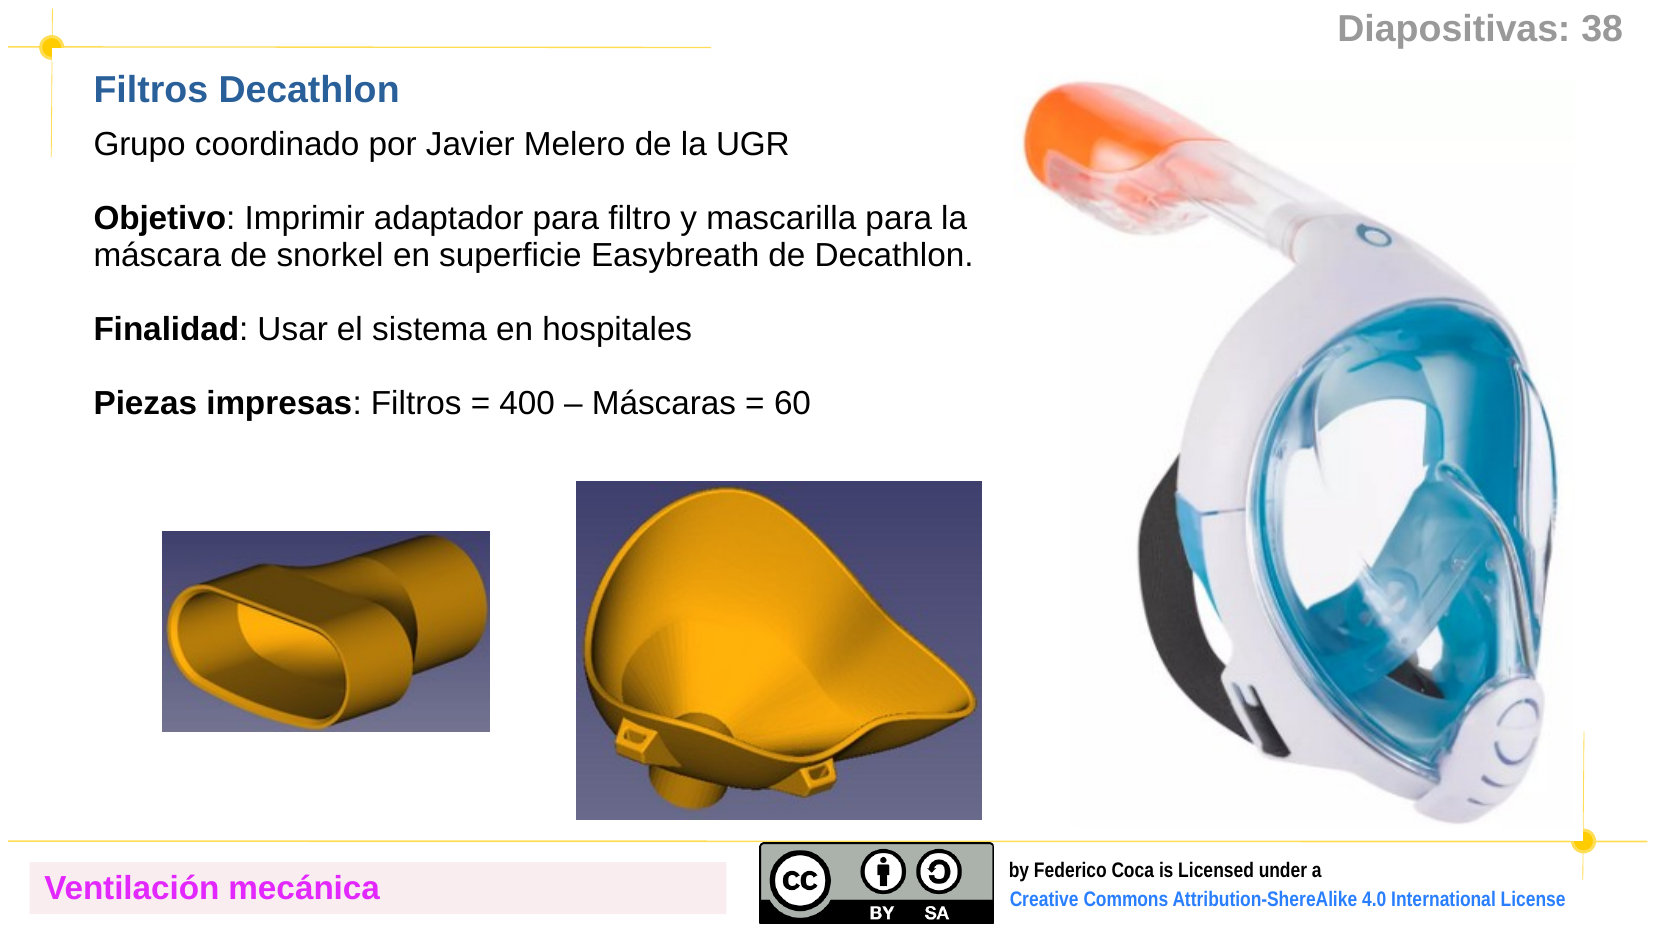

Diapositivas: 38
Filtros Decathlon
Grupo coordinado por Javier Melero de la UGR
Objetivo: Imprimir adaptador para filtro y mascarilla para la máscara de snorkel en superficie Easybreath de Decathlon.
Finalidad: Usar el sistema en hospitales
Piezas impresas: Filtros = 400 – Máscaras = 60
Ventilación mecánica